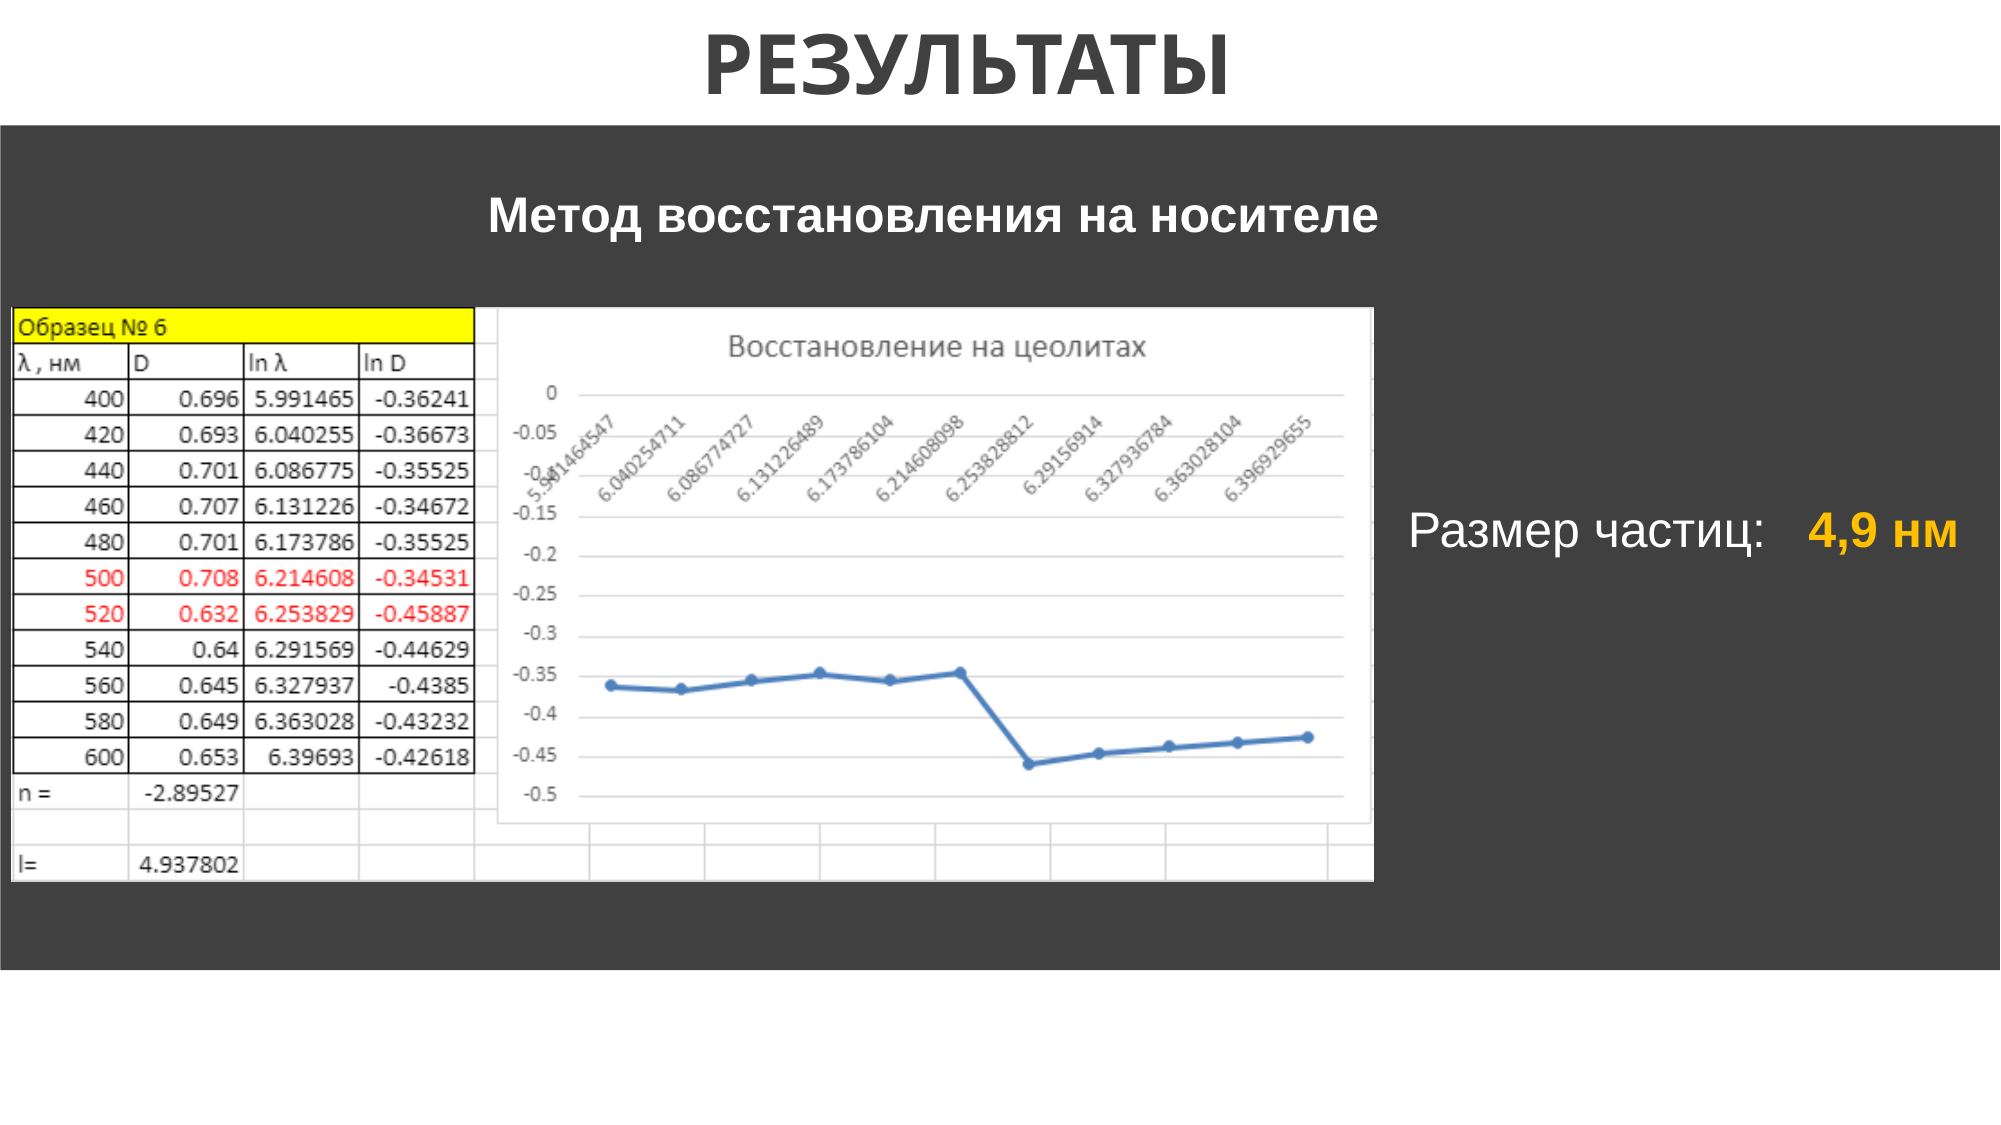

РЕЗУЛЬТАТЫ
Метод восстановления на носителе
Размер частиц:   4,9 нм